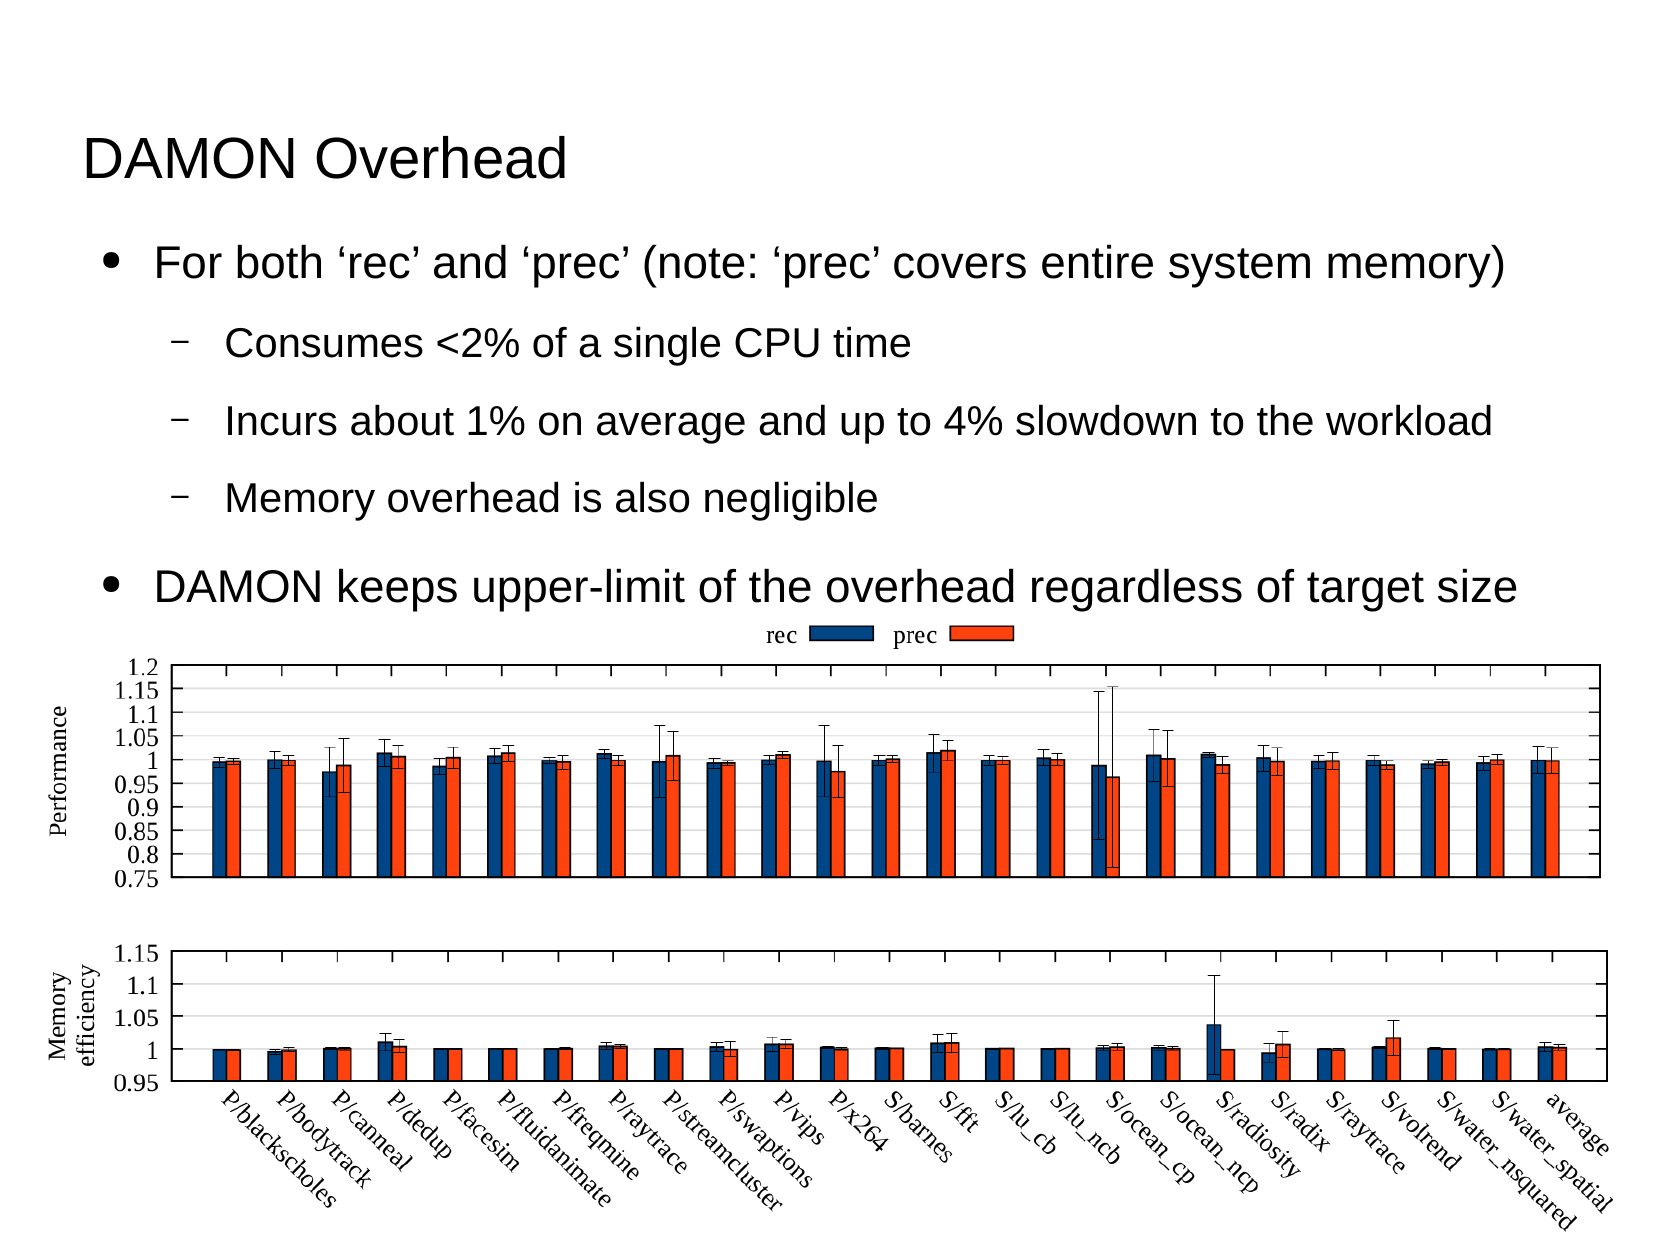

# DAMON Overhead
For both ‘rec’ and ‘prec’ (note: ‘prec’ covers entire system memory)
Consumes <2% of a single CPU time
Incurs about 1% on average and up to 4% slowdown to the workload
Memory overhead is also negligible
DAMON keeps upper-limit of the overhead regardless of target size